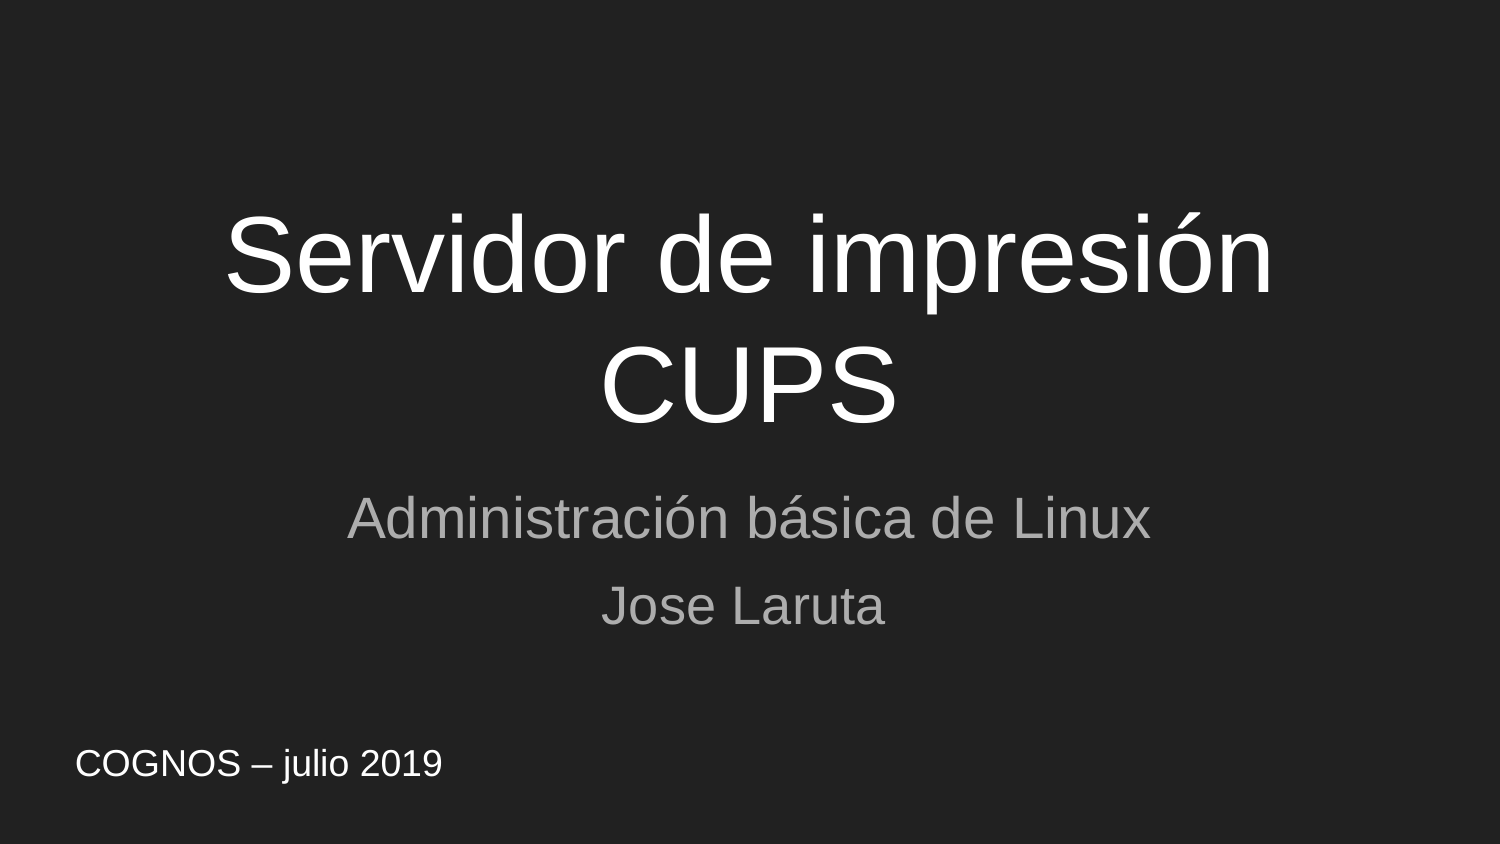

# Servidor de impresión CUPS
Administración básica de Linux
Jose Laruta
COGNOS – julio 2019